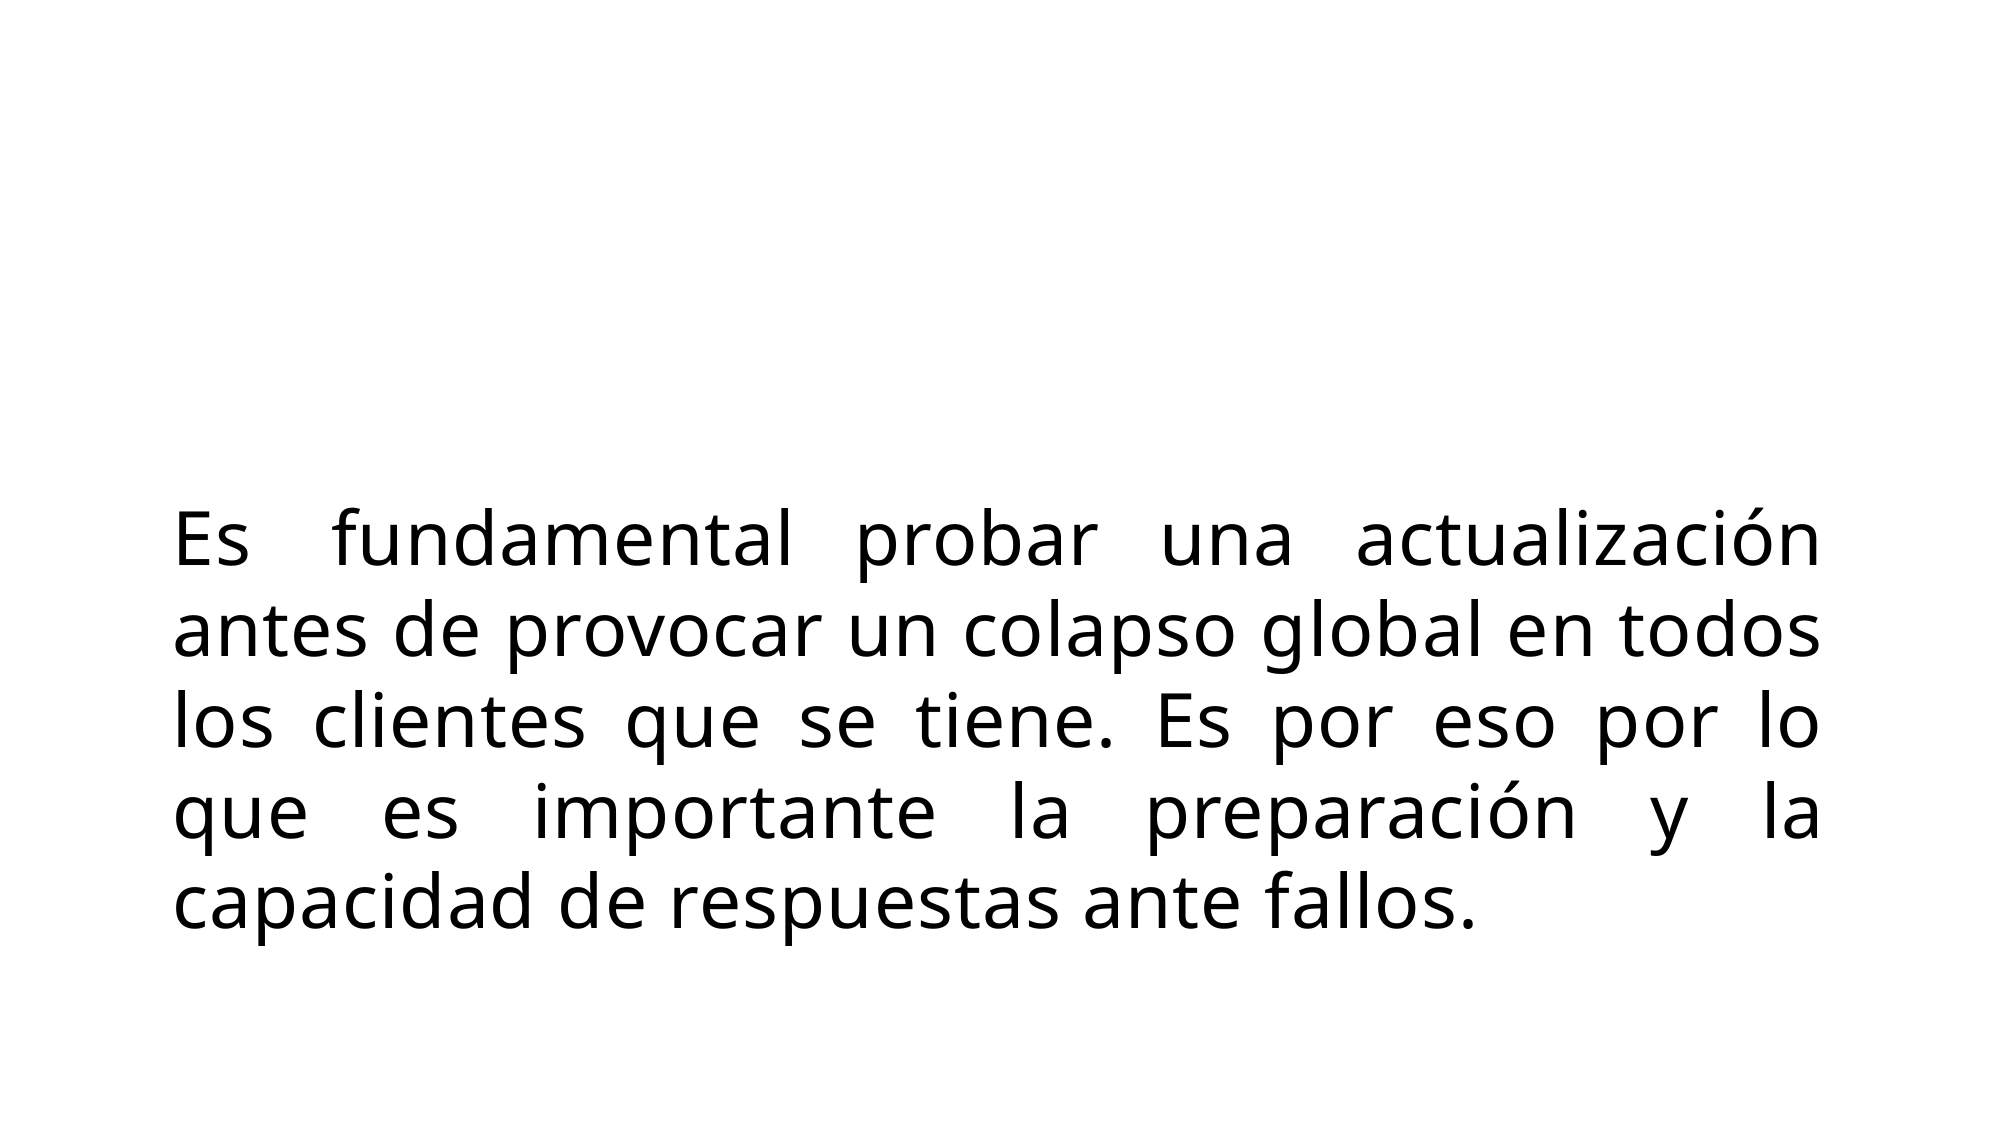

# ConclusiÓn
Es  fundamental probar una actualización antes de provocar un colapso global en todos los clientes que se tiene. Es por eso por lo que es importante la preparación y la capacidad de respuestas ante fallos.